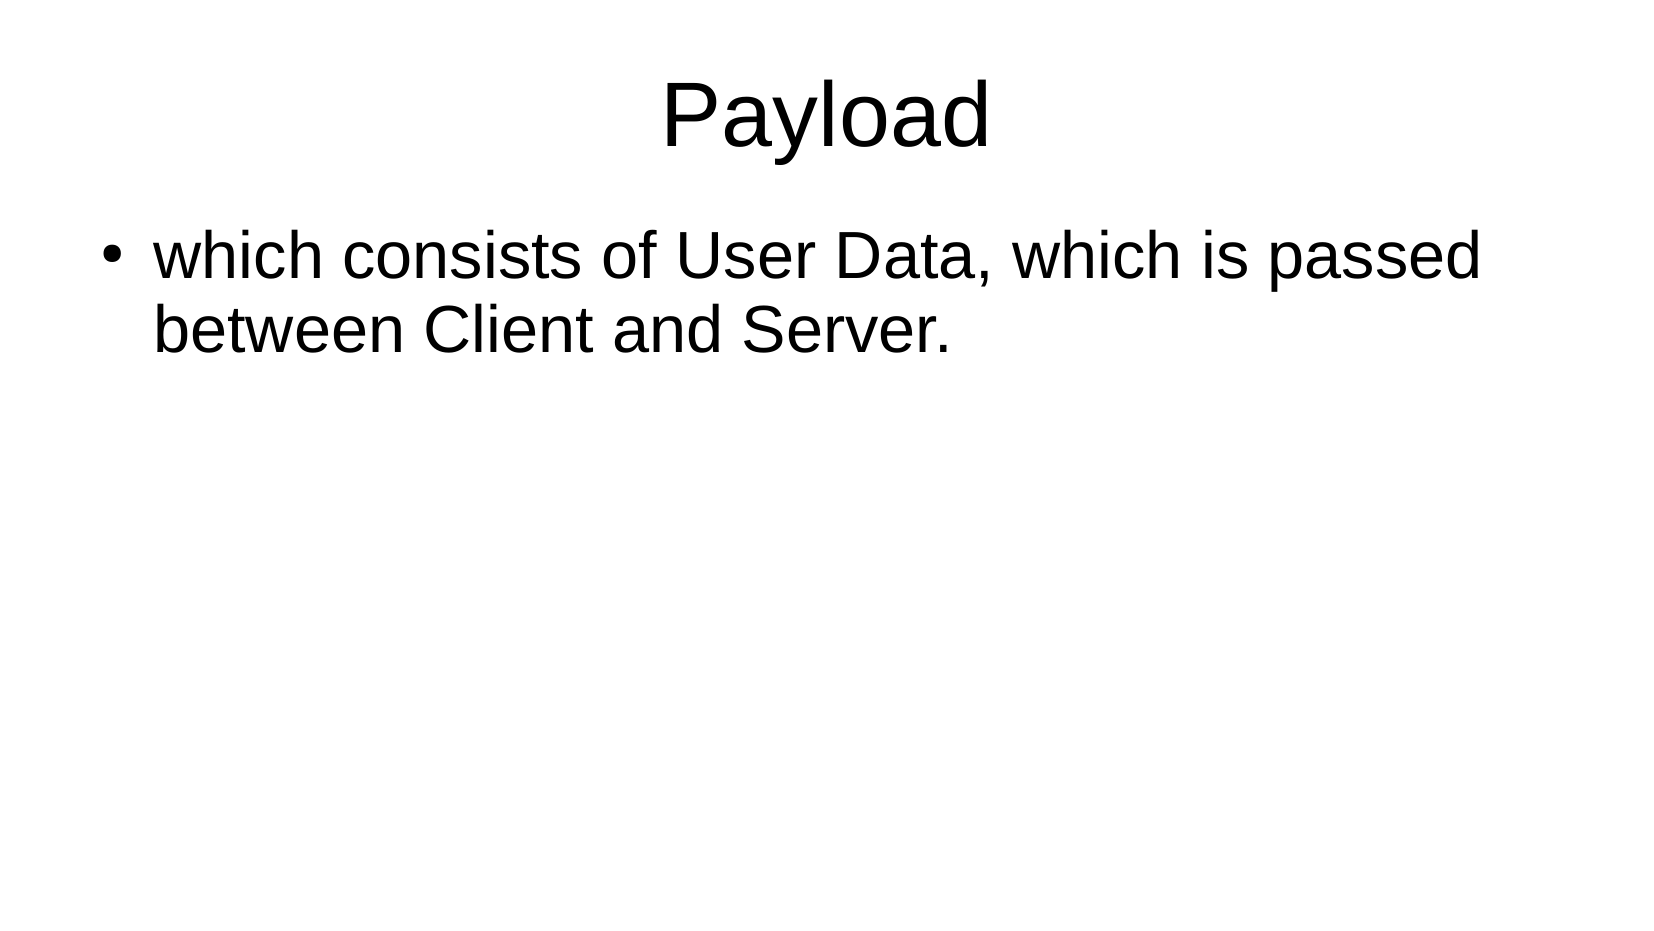

# Payload
which consists of User Data, which is passed between Client and Server.